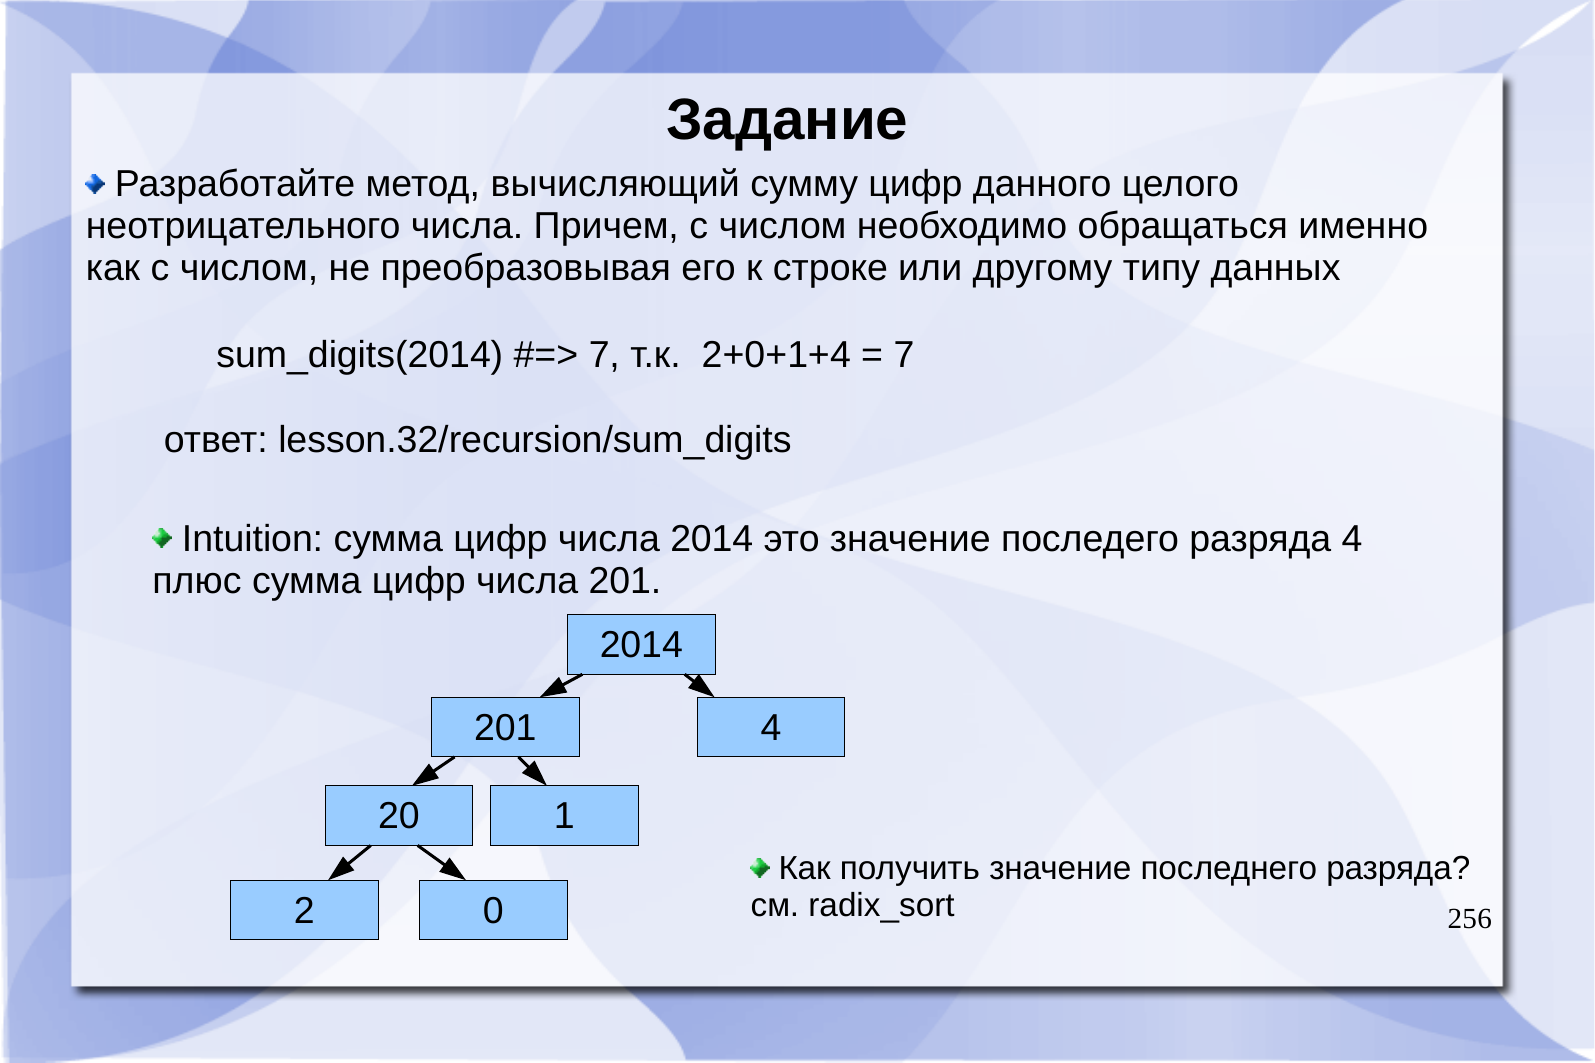

# Задание
 Разработайте метод, вычисляющий сумму цифр данного целого неотрицательного числа. Причем, с числом необходимо обращаться именно как с числом, не преобразовывая его к строке или другому типу данных
sum_digits(2014) #=> 7, т.к. 2+0+1+4 = 7
ответ: lesson.32/recursion/sum_digits
 Intuition: сумма цифр числа 2014 это значение последего разряда 4 плюс сумма цифр числа 201.
2014
4
201
1
20
 Как получить значение последнего разряда?
см. radix_sort
0
2
256